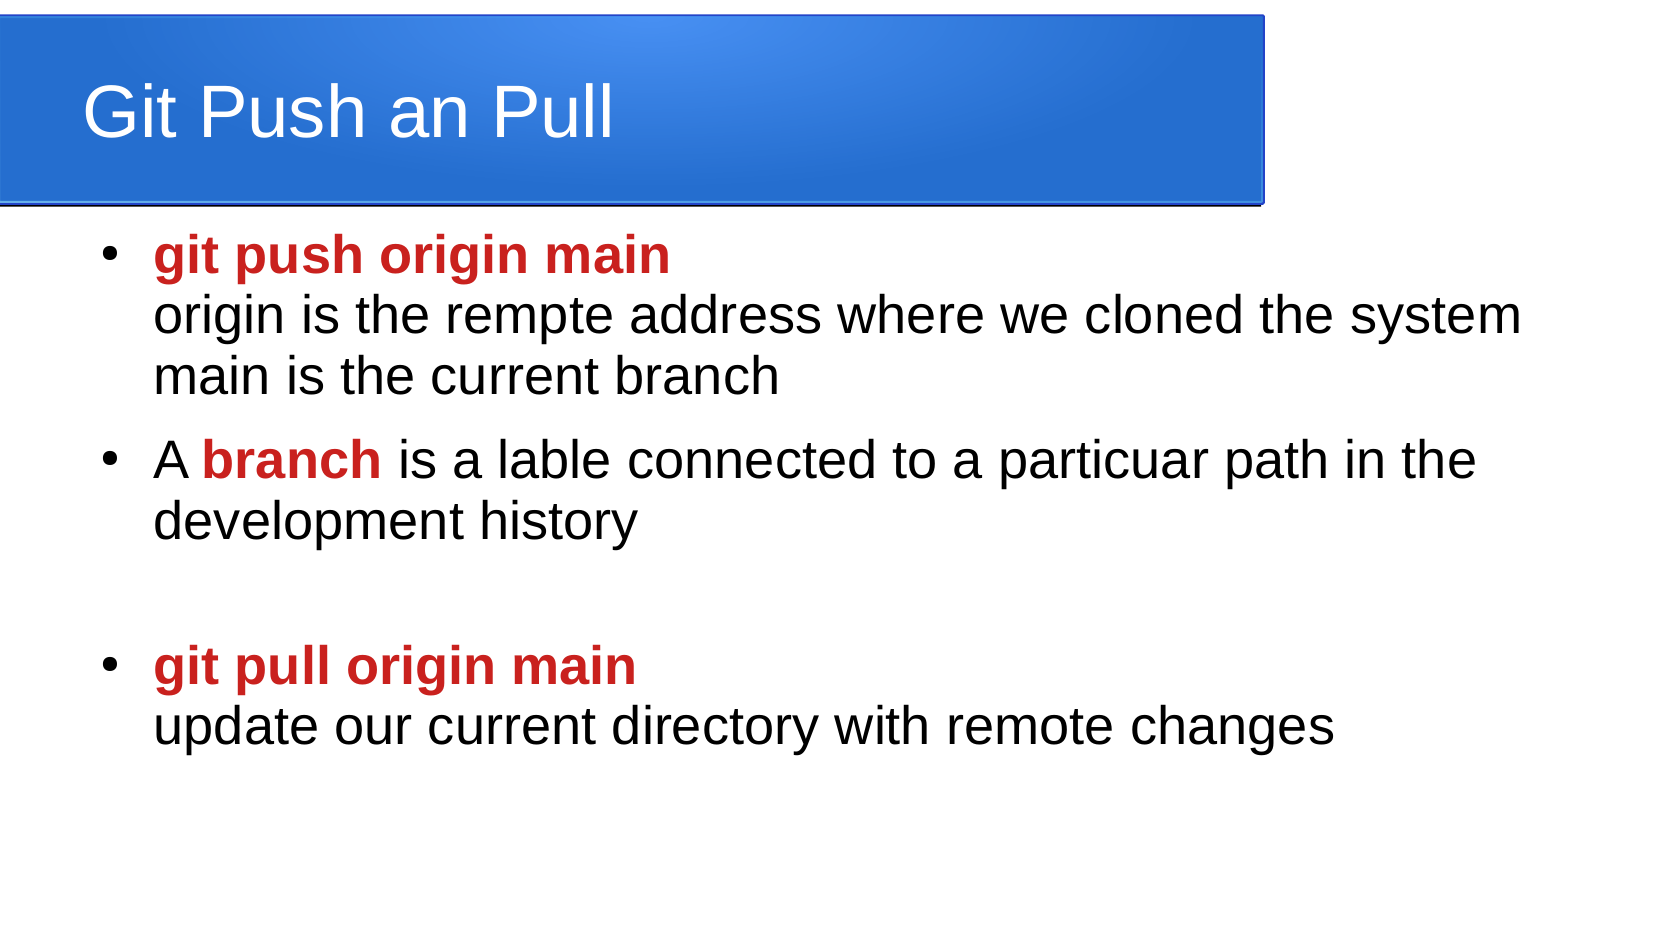

# Git Push an Pull
git push origin main
origin is the rempte address where we cloned the system
main is the current branch
A branch is a lable connected to a particuar path in the development history
git pull origin main
update our current directory with remote changes